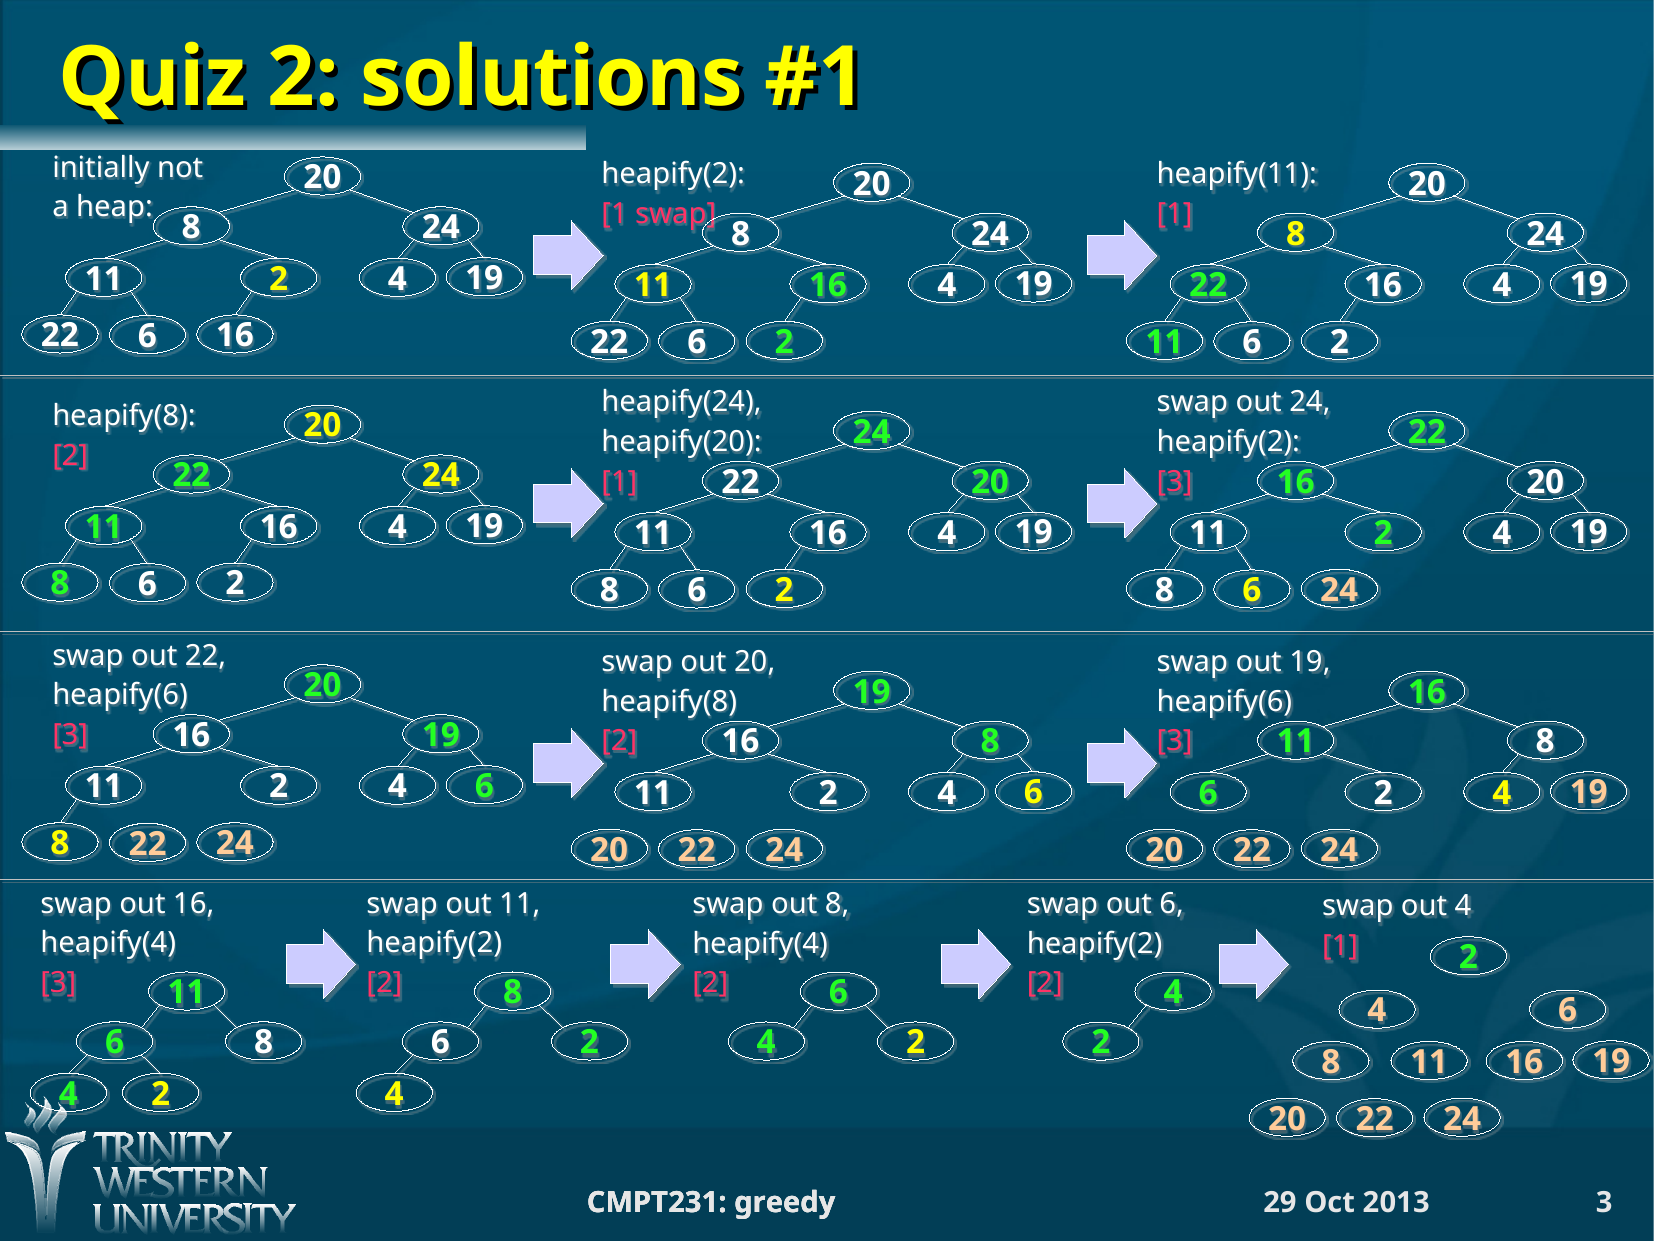

# Quiz 2: solutions #1
initially not
a heap:
20
8
24
19
11
2
4
22
16
6
heapify(2):
[1 swap]
20
8
24
19
11
16
4
22
2
6
heapify(11):
[1]
20
8
24
19
22
16
4
11
2
6
heapify(24),
heapify(20):
[1]
24
22
20
19
11
16
4
8
2
6
swap out 24,
heapify(2):
[3]
22
16
20
19
11
2
4
8
24
6
heapify(8):
[2]
20
22
24
19
11
16
4
8
2
6
swap out 22,
heapify(6)
[3]
20
16
19
6
11
2
4
8
24
22
swap out 20,
heapify(8)
[2]
19
16
8
6
11
2
4
20
24
22
swap out 19,
heapify(6)
[3]
16
11
8
19
6
2
4
20
24
22
swap out 16,
heapify(4)
[3]
11
6
8
4
2
swap out 11,
heapify(2)
[2]
8
6
2
4
swap out 8,
heapify(4)
[2]
6
4
2
swap out 6,
heapify(2)
[2]
4
2
swap out 4
[1]
2
4
6
19
8
11
16
20
24
22
CMPT231: greedy
29 Oct 2013
3